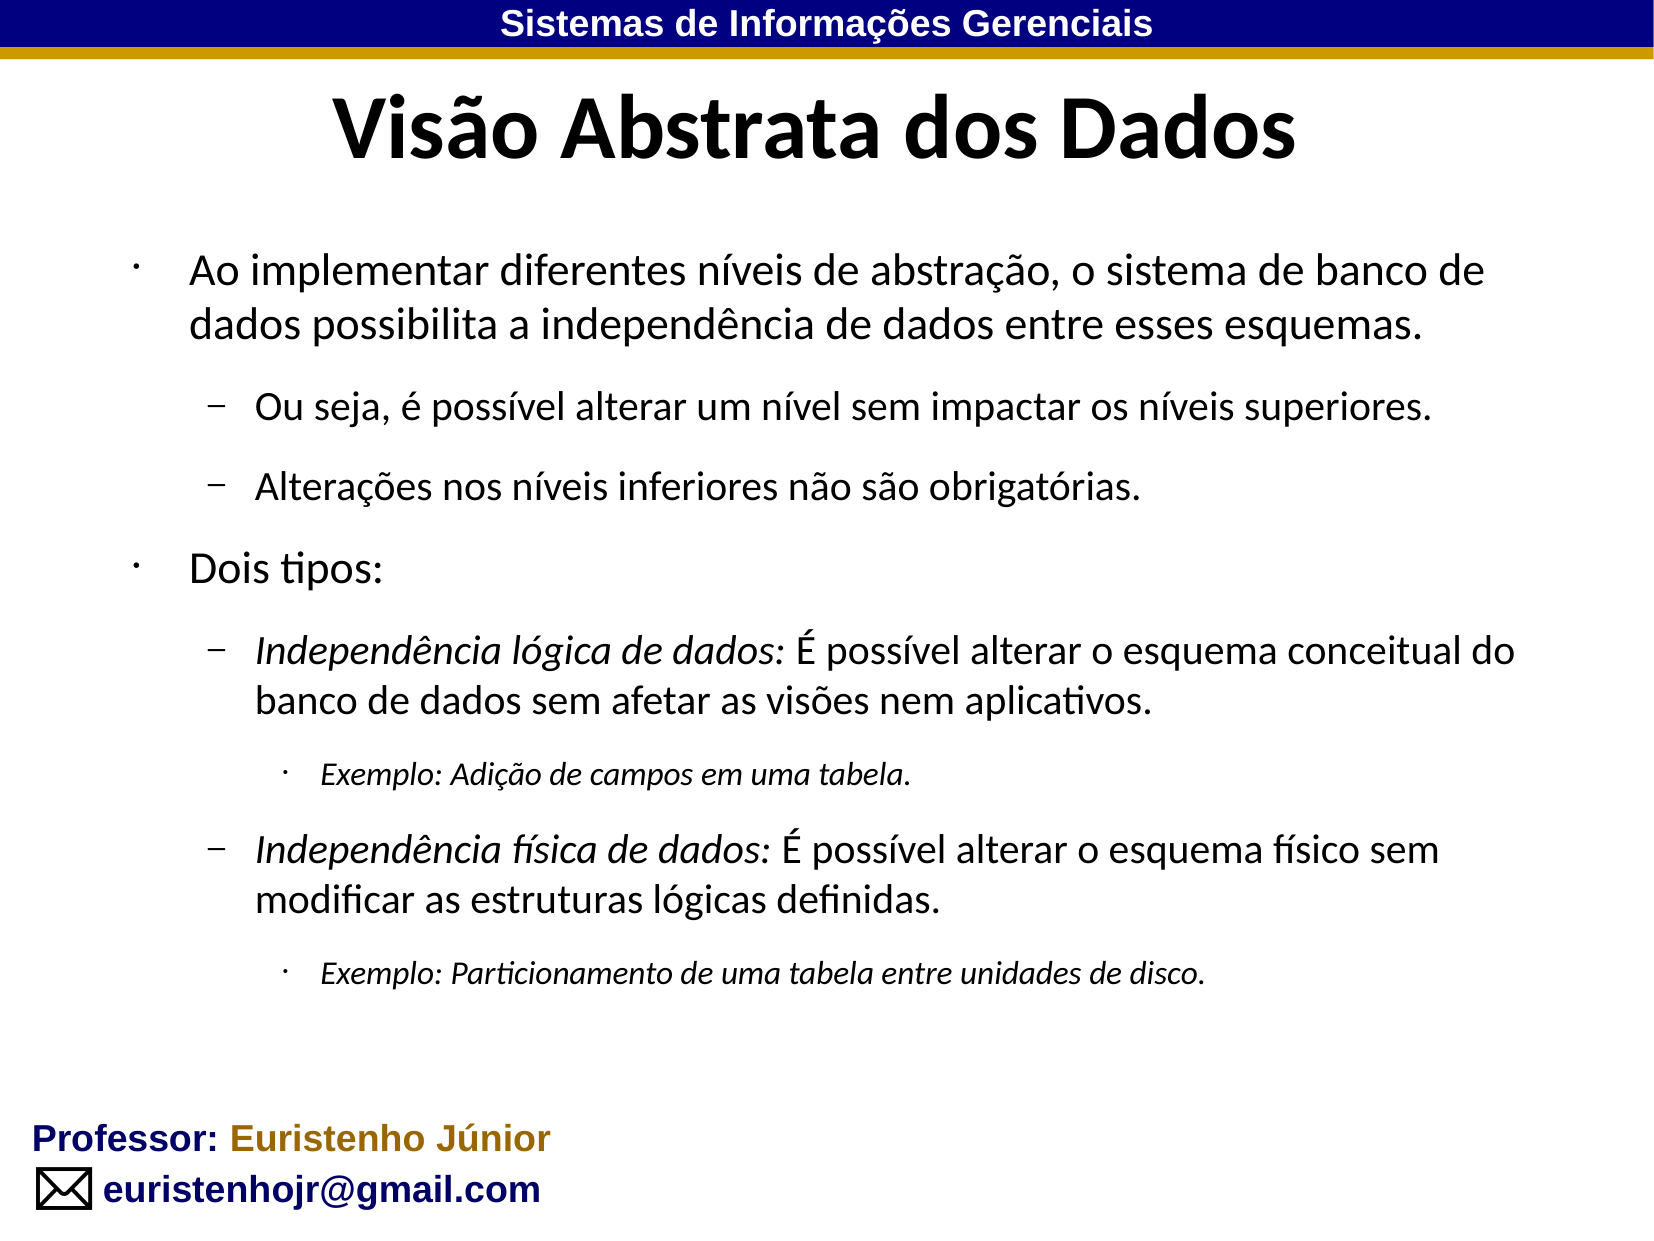

Empreendedorismo
Sistemas de Informações Gerenciais
# Visão Abstrata dos Dados
Ao implementar diferentes níveis de abstração, o sistema de banco de dados possibilita a independência de dados entre esses esquemas.
Ou seja, é possível alterar um nível sem impactar os níveis superiores.
Alterações nos níveis inferiores não são obrigatórias.
Dois tipos:
Independência lógica de dados: É possível alterar o esquema conceitual do banco de dados sem afetar as visões nem aplicativos.
Exemplo: Adição de campos em uma tabela.
Independência física de dados: É possível alterar o esquema físico sem modificar as estruturas lógicas definidas.
Exemplo: Particionamento de uma tabela entre unidades de disco.
Professor: Euristenho Júnior
euristenhojr@gmail.com